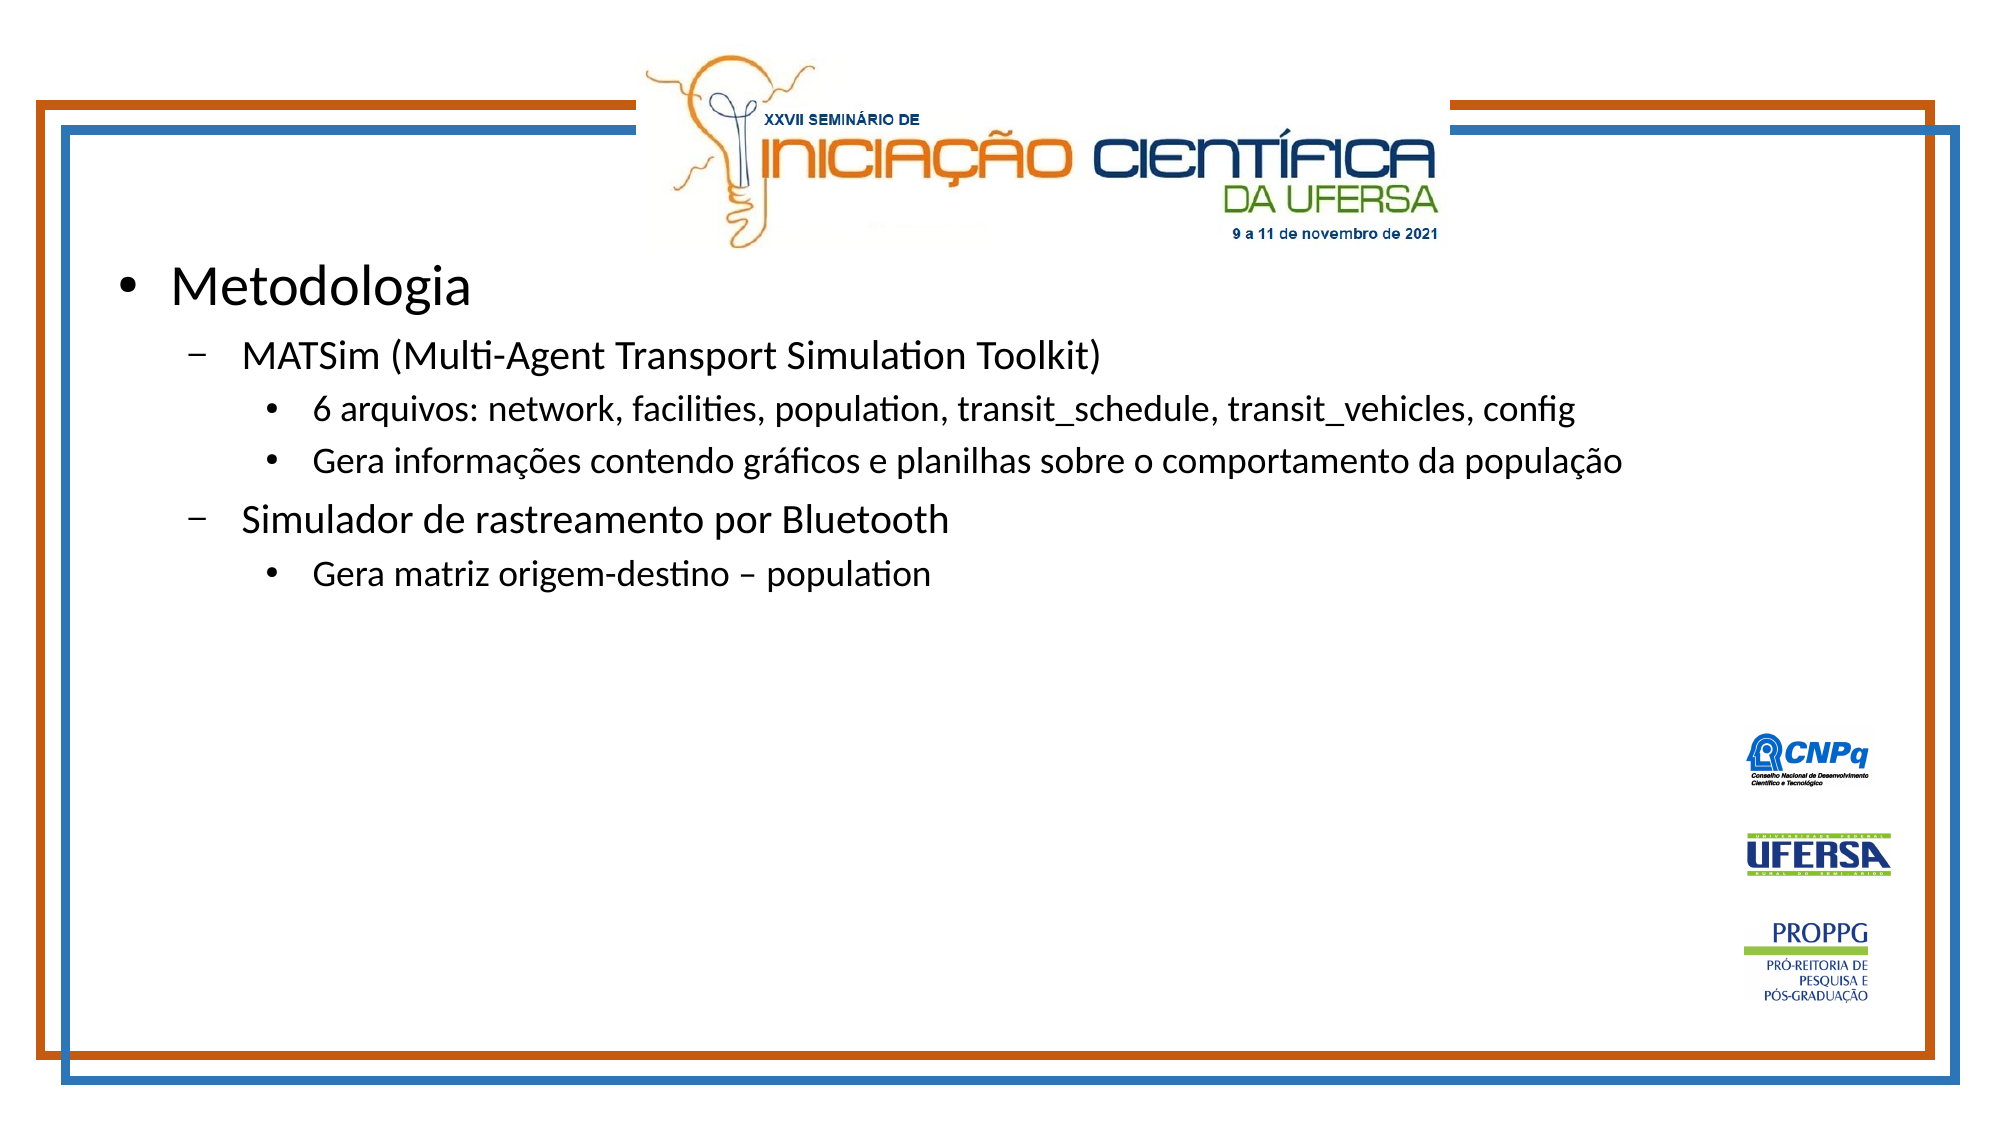

# Metodologia
MATSim (Multi-Agent Transport Simulation Toolkit)
6 arquivos: network, facilities, population, transit_schedule, transit_vehicles, config
Gera informações contendo gráficos e planilhas sobre o comportamento da população
Simulador de rastreamento por Bluetooth
Gera matriz origem-destino – population